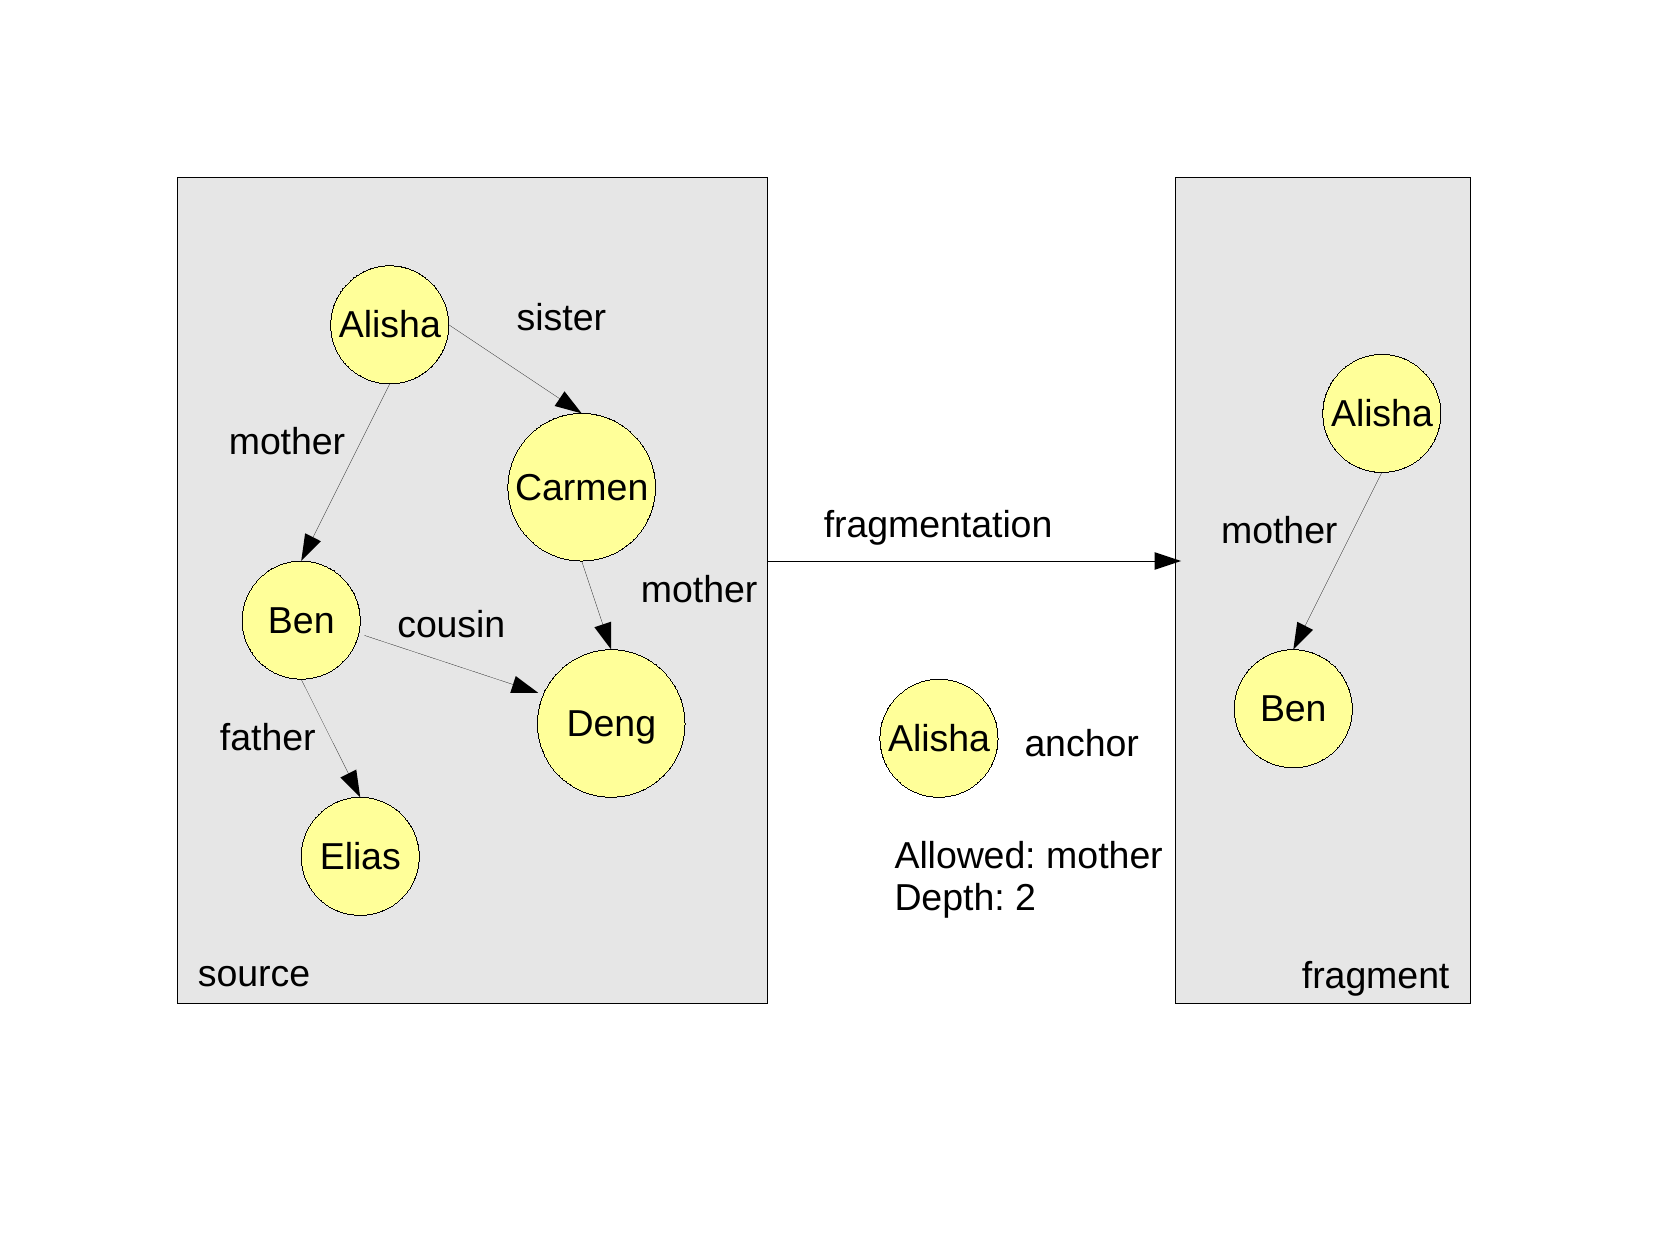

Alisha
sister
Alisha
mother
Carmen
fragmentation
mother
Ben
mother
cousin
Deng
Ben
Alisha
father
anchor
Elias
Allowed: mother
Depth: 2
source
fragment